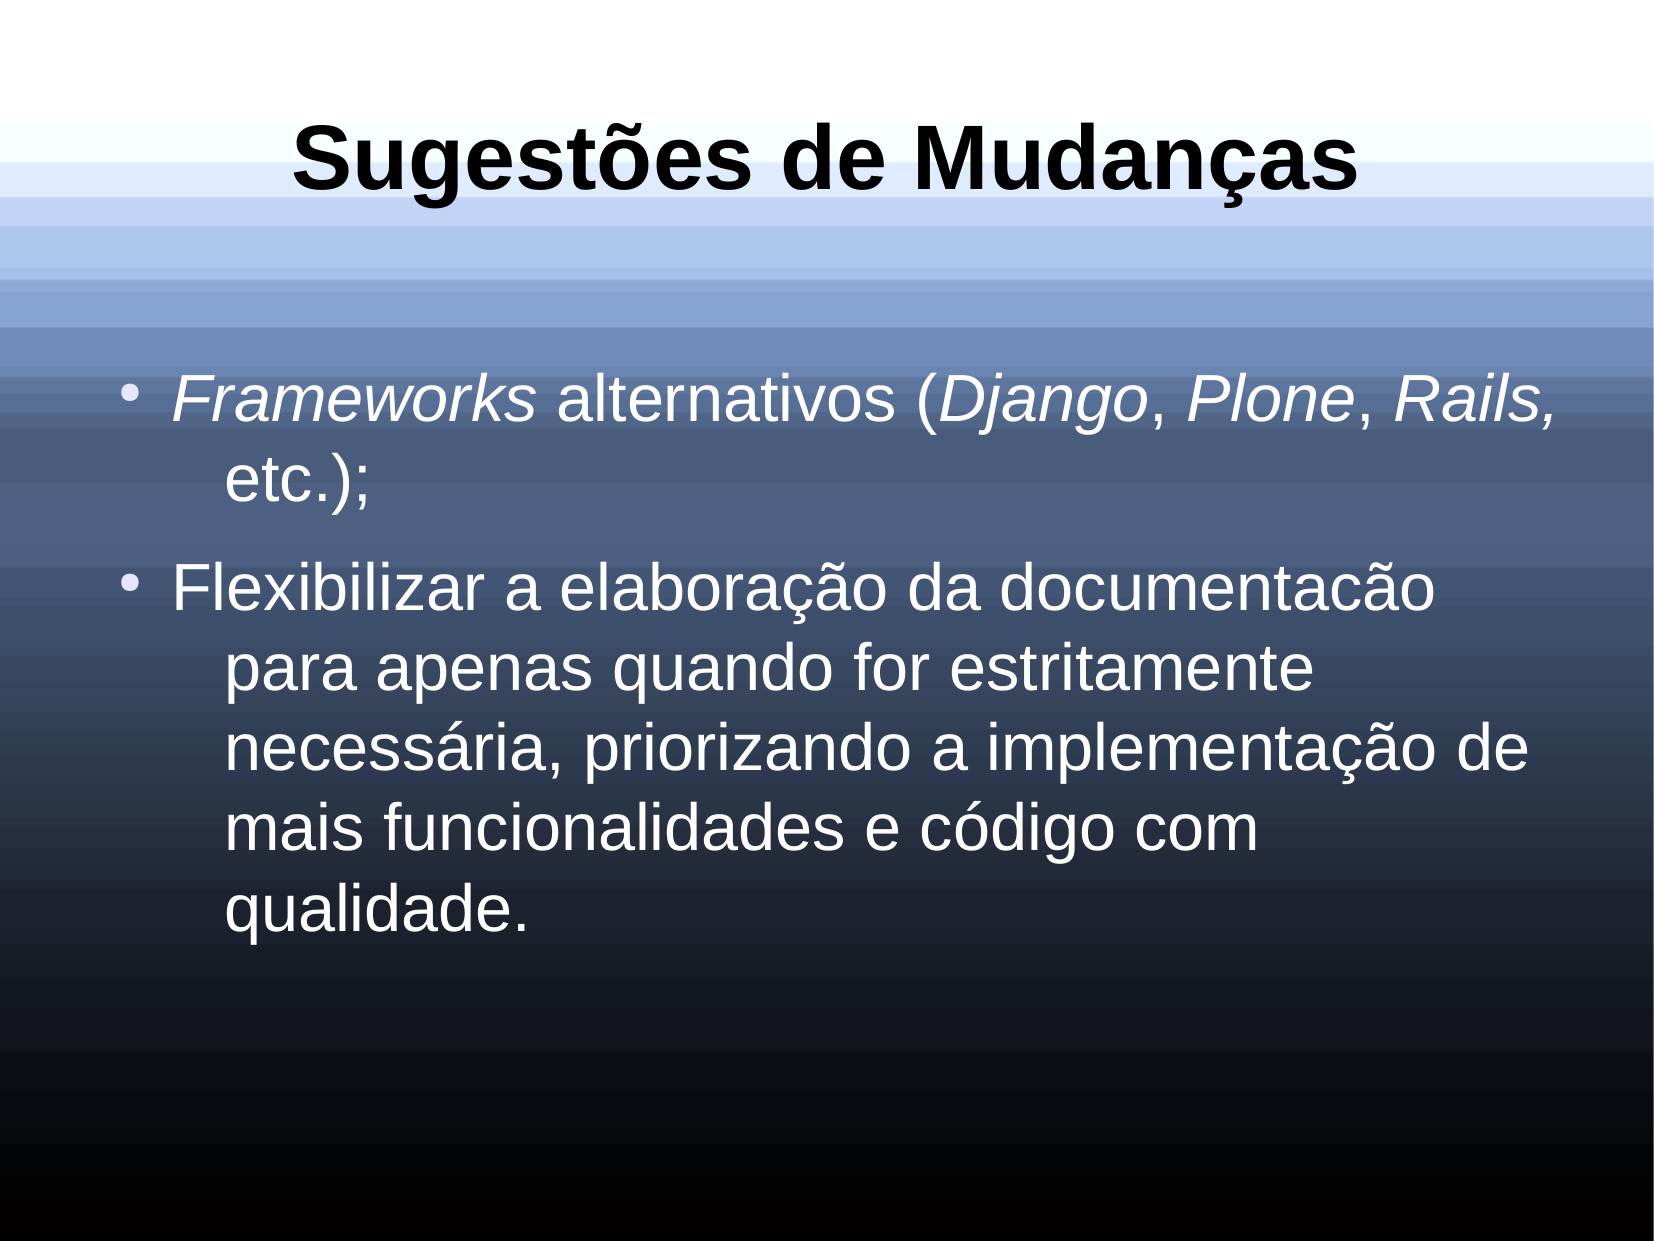

# Sugestões de Mudanças
Frameworks alternativos (Django, Plone, Rails, etc.);
Flexibilizar a elaboração da documentacão para apenas quando for estritamente necessária, priorizando a implementação de mais funcionalidades e código com qualidade.